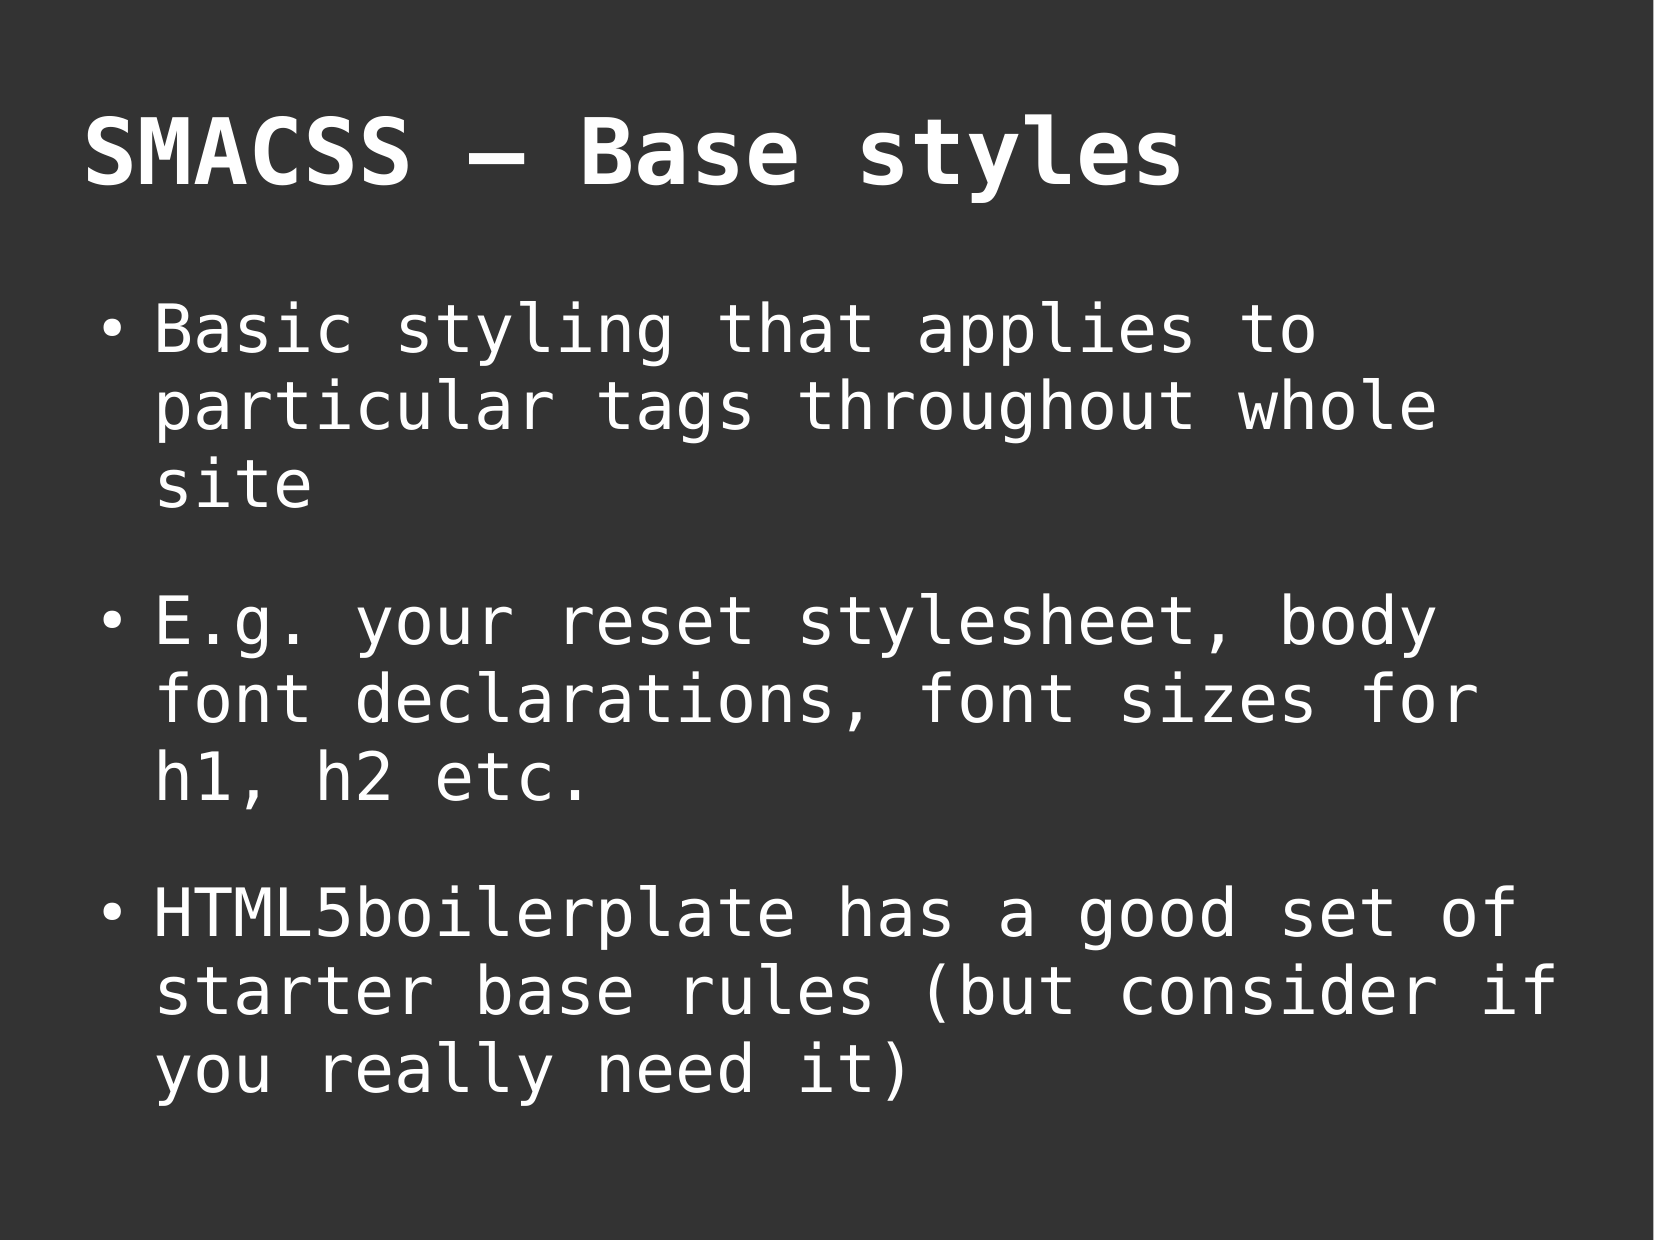

# SMACSS – Base styles
Basic styling that applies to particular tags throughout whole site
E.g. your reset stylesheet, body font declarations, font sizes for h1, h2 etc.
HTML5boilerplate has a good set of starter base rules (but consider if you really need it)